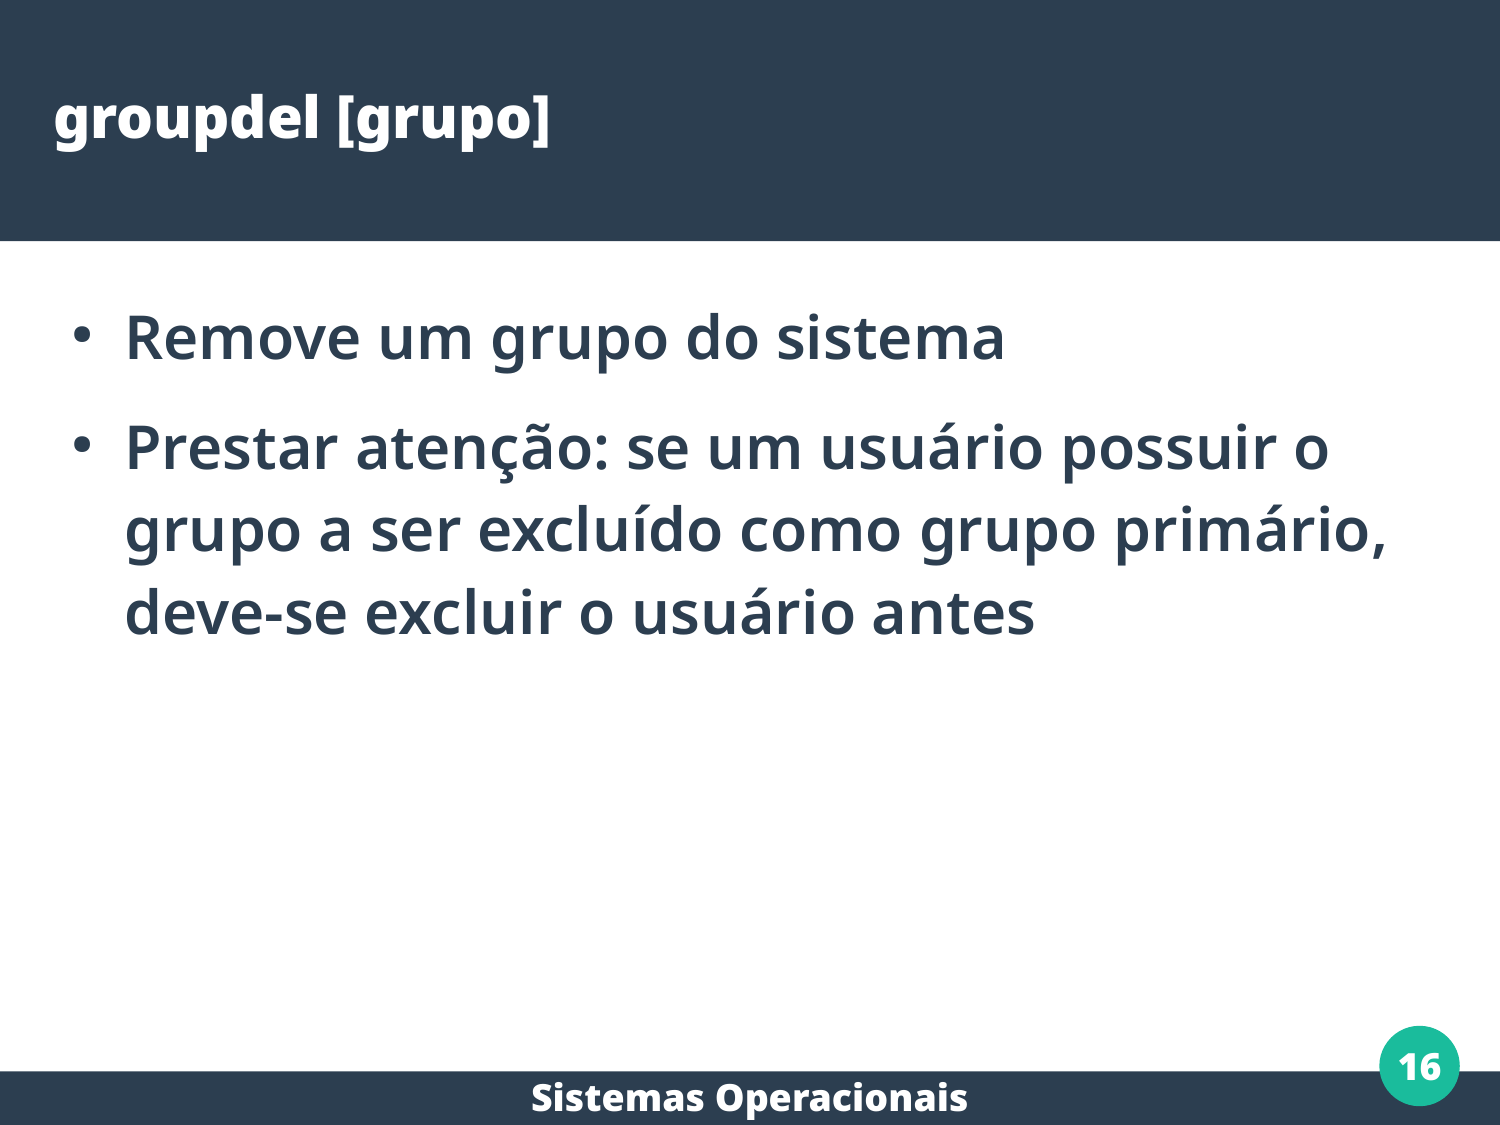

# groupdel [grupo]
Remove um grupo do sistema
Prestar atenção: se um usuário possuir o grupo a ser excluído como grupo primário, deve-se excluir o usuário antes
16
Sistemas Operacionais